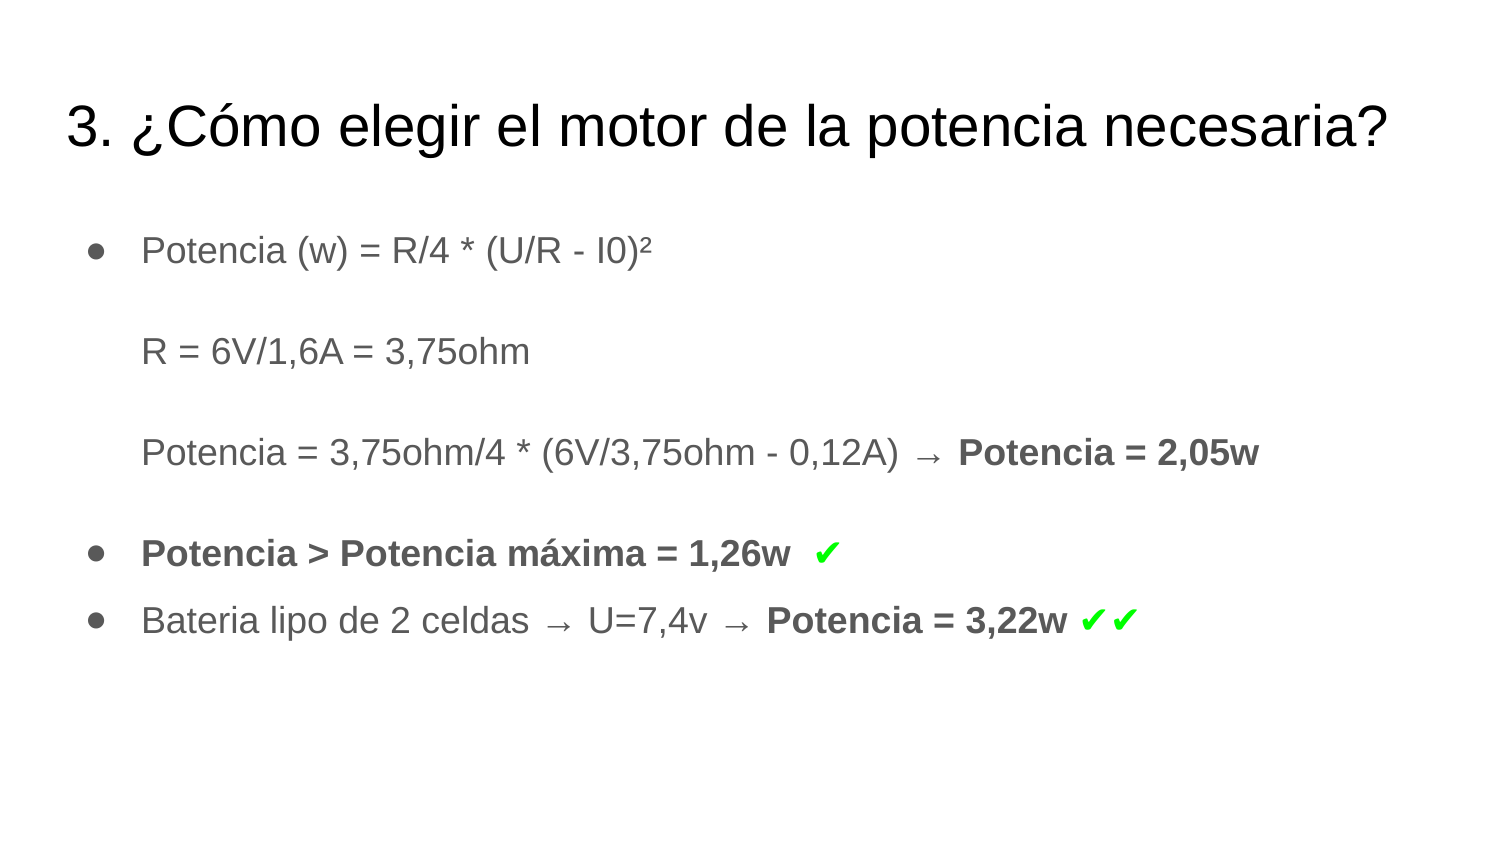

# 3. ¿Cómo elegir el motor de la potencia necesaria?
Potencia (w) = R/4 * (U/R - I0)²
R = 6V/1,6A = 3,75ohm
Potencia = 3,75ohm/4 * (6V/3,75ohm - 0,12A) → Potencia = 2,05w
Potencia > Potencia máxima = 1,26w ✔
Bateria lipo de 2 celdas → U=7,4v → Potencia = 3,22w ✔✔